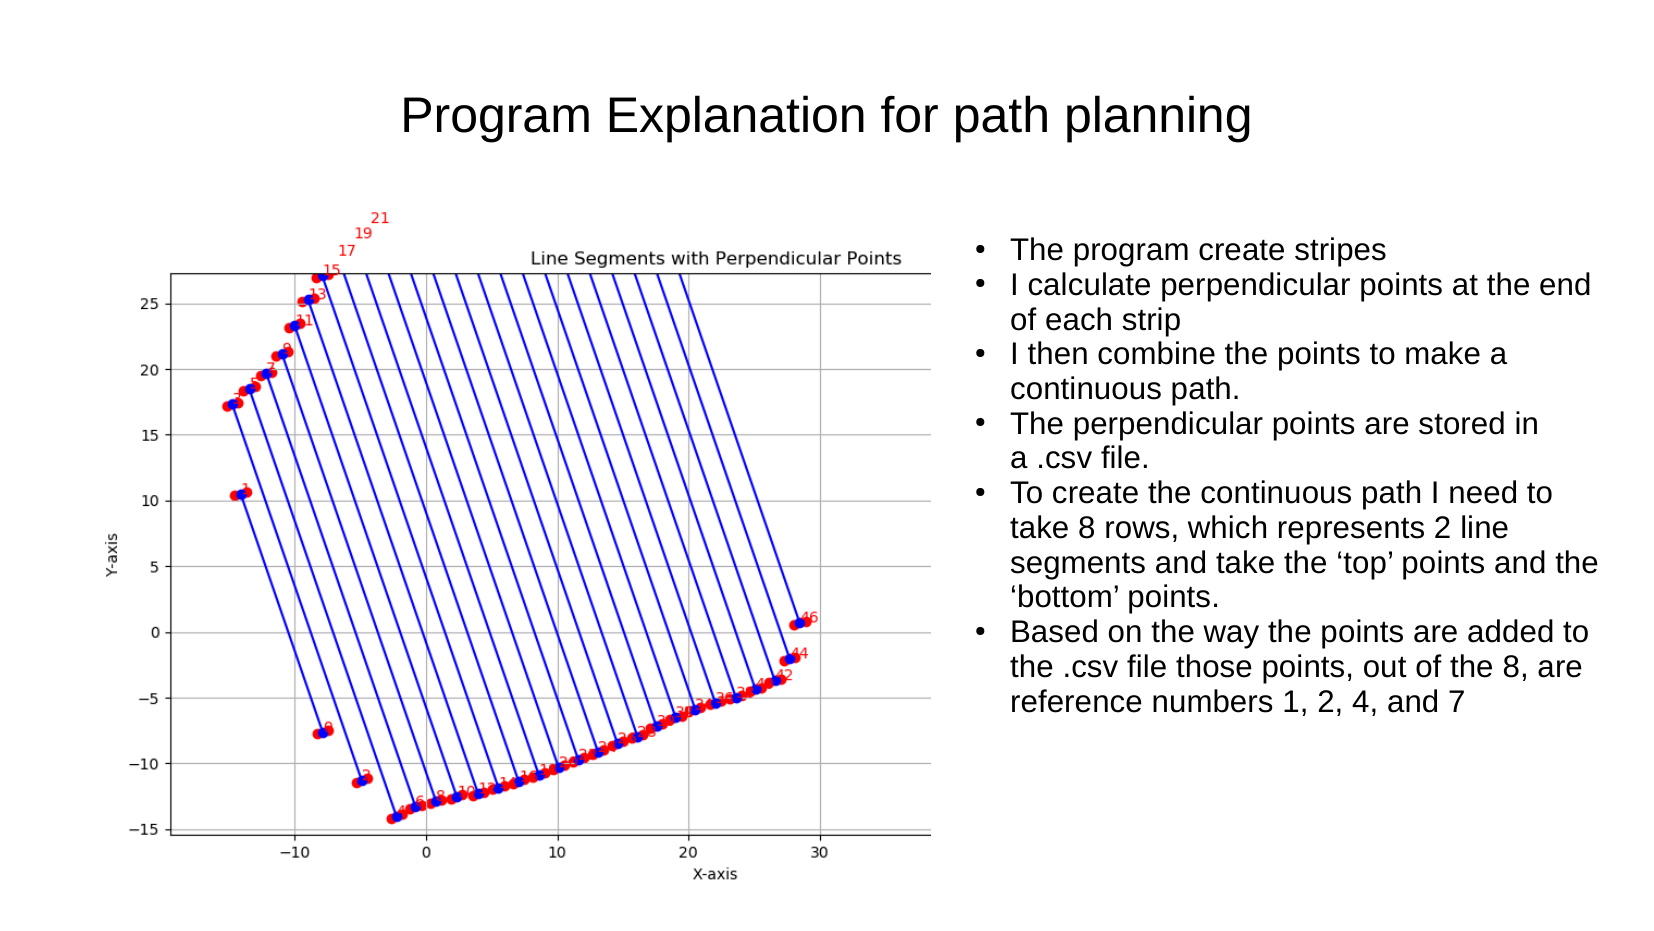

# Program Explanation for path planning
The program create stripes
I calculate perpendicular points at the end of each strip
I then combine the points to make a continuous path.
The perpendicular points are stored in a .csv file.
To create the continuous path I need to take 8 rows, which represents 2 line segments and take the ‘top’ points and the ‘bottom’ points.
Based on the way the points are added to the .csv file those points, out of the 8, are reference numbers 1, 2, 4, and 7